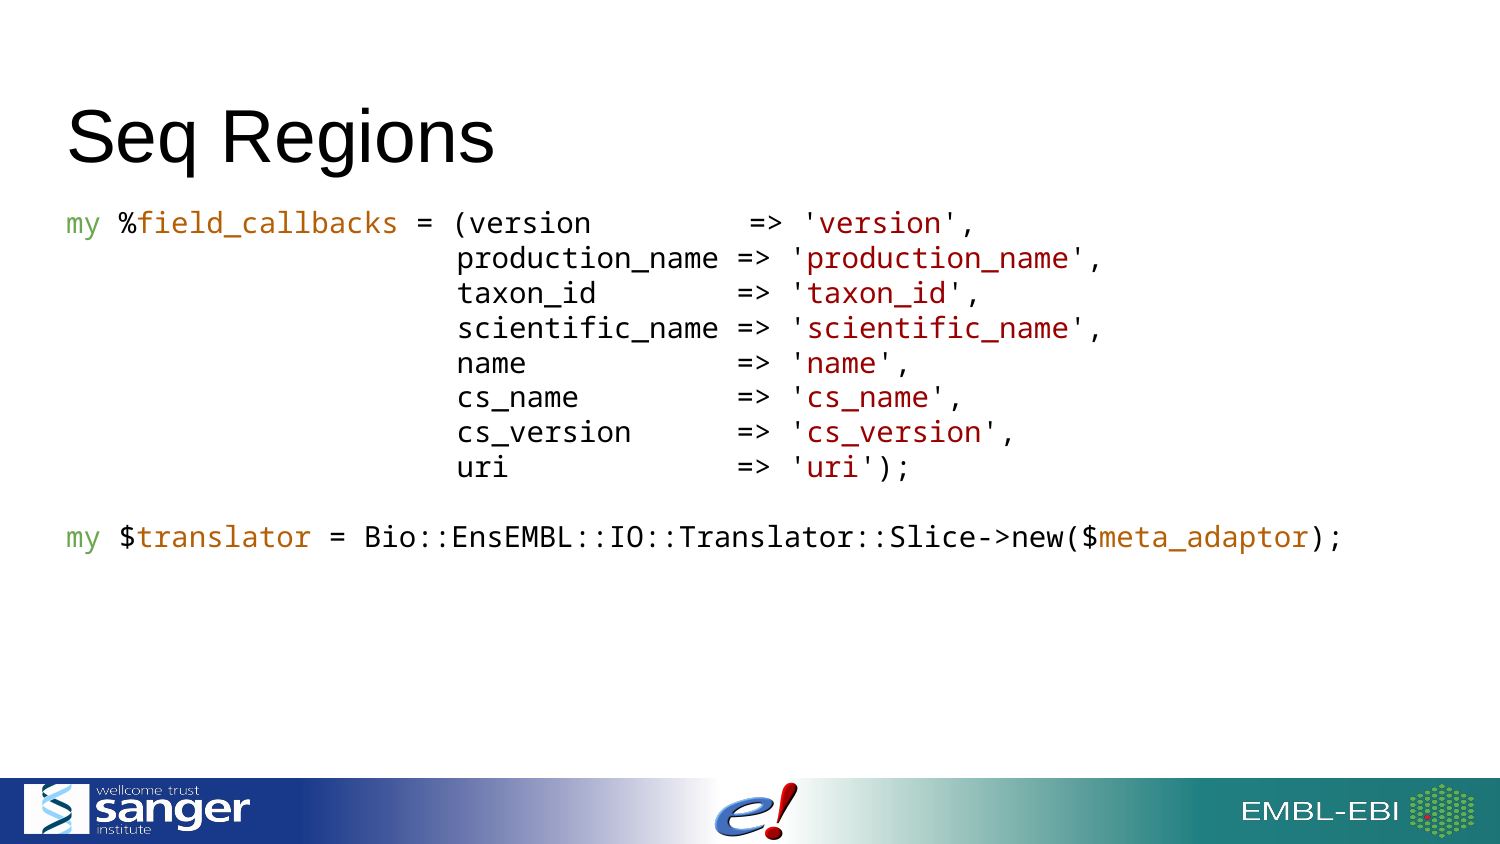

# Seq Regions
my %field_callbacks = (version => 'version',
 production_name => 'production_name',
 taxon_id => 'taxon_id',
 scientific_name => 'scientific_name',
 name => 'name',
 cs_name => 'cs_name',
 cs_version => 'cs_version',
 uri => 'uri');
my $translator = Bio::EnsEMBL::IO::Translator::Slice->new($meta_adaptor);